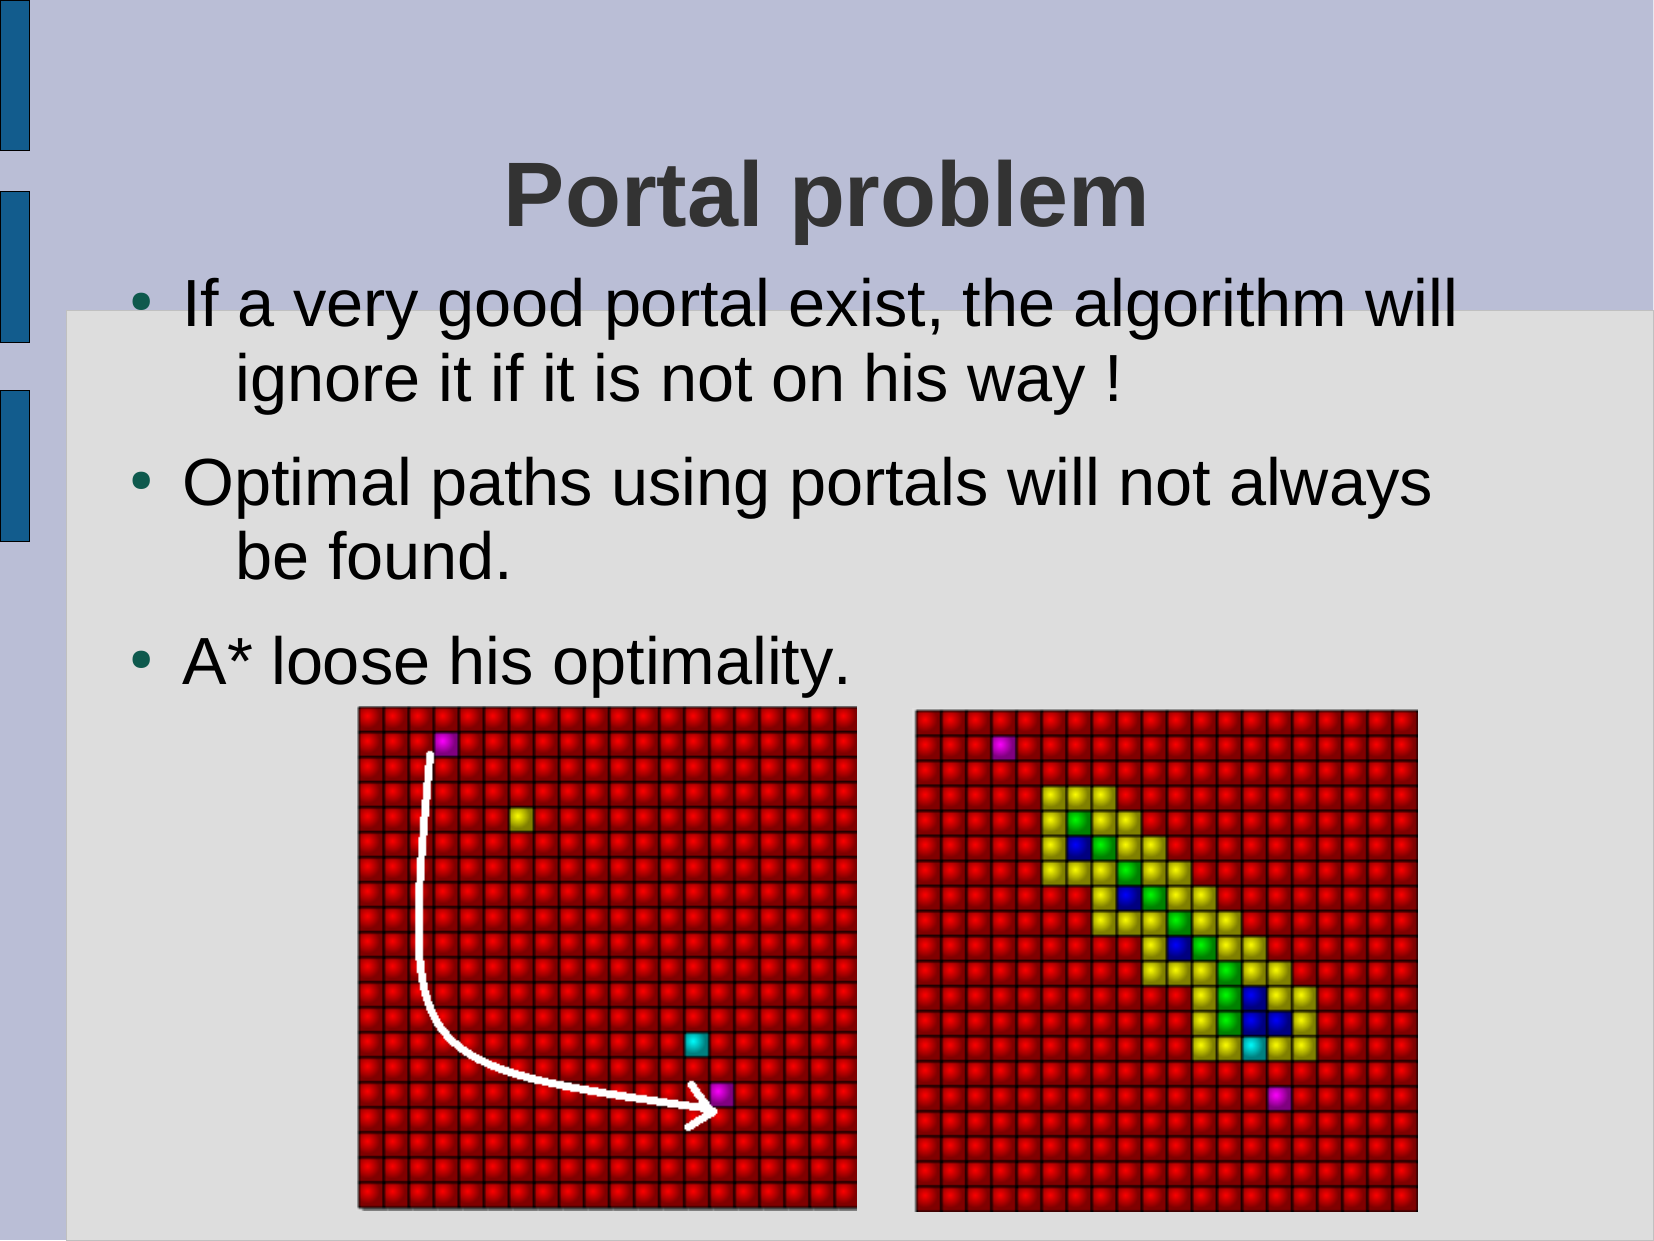

# Portal problem
If a very good portal exist, the algorithm will ignore it if it is not on his way !
Optimal paths using portals will not always be found.
A* loose his optimality.